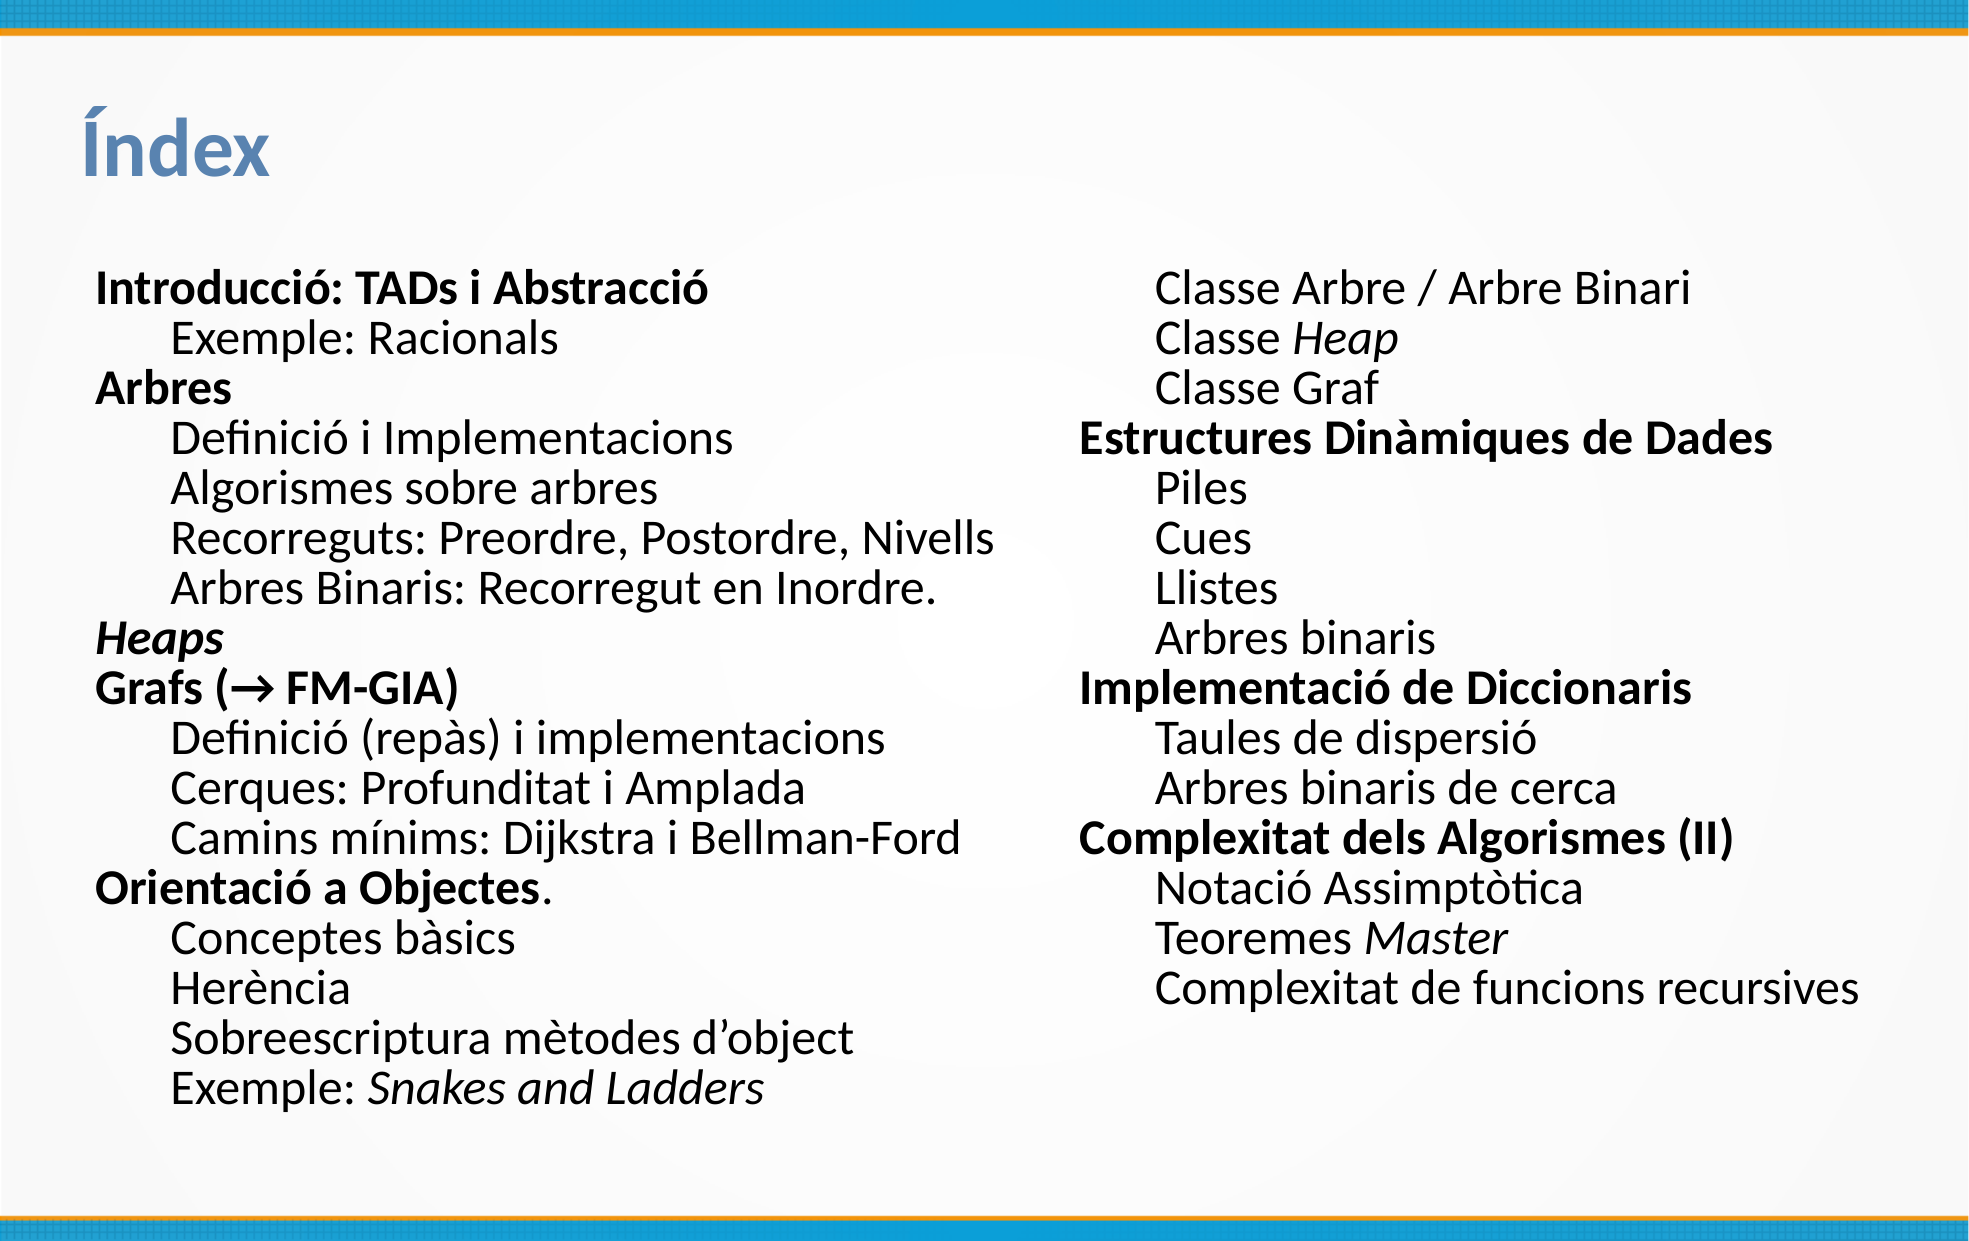

Índex
Introducció: TADs i Abstracció
	Exemple: Racionals
Arbres
	Definició i Implementacions
	Algorismes sobre arbres
	Recorreguts: Preordre, Postordre, Nivells
	Arbres Binaris: Recorregut en Inordre.
Heaps
Grafs (→ FM-GIA)
	Definició (repàs) i implementacions
	Cerques: Profunditat i Amplada
	Camins mínims: Dijkstra i Bellman-Ford
Orientació a Objectes.
	Conceptes bàsics
	Herència
	Sobreescriptura mètodes d’object
	Exemple: Snakes and Ladders
	Classe Arbre / Arbre Binari
	Classe Heap
	Classe Graf
Estructures Dinàmiques de Dades
	Piles
	Cues
	Llistes
 	Arbres binaris
Implementació de Diccionaris
	Taules de dispersió
	Arbres binaris de cerca
Complexitat dels Algorismes (II)
	Notació Assimptòtica
	Teoremes Master
	Complexitat de funcions recursives